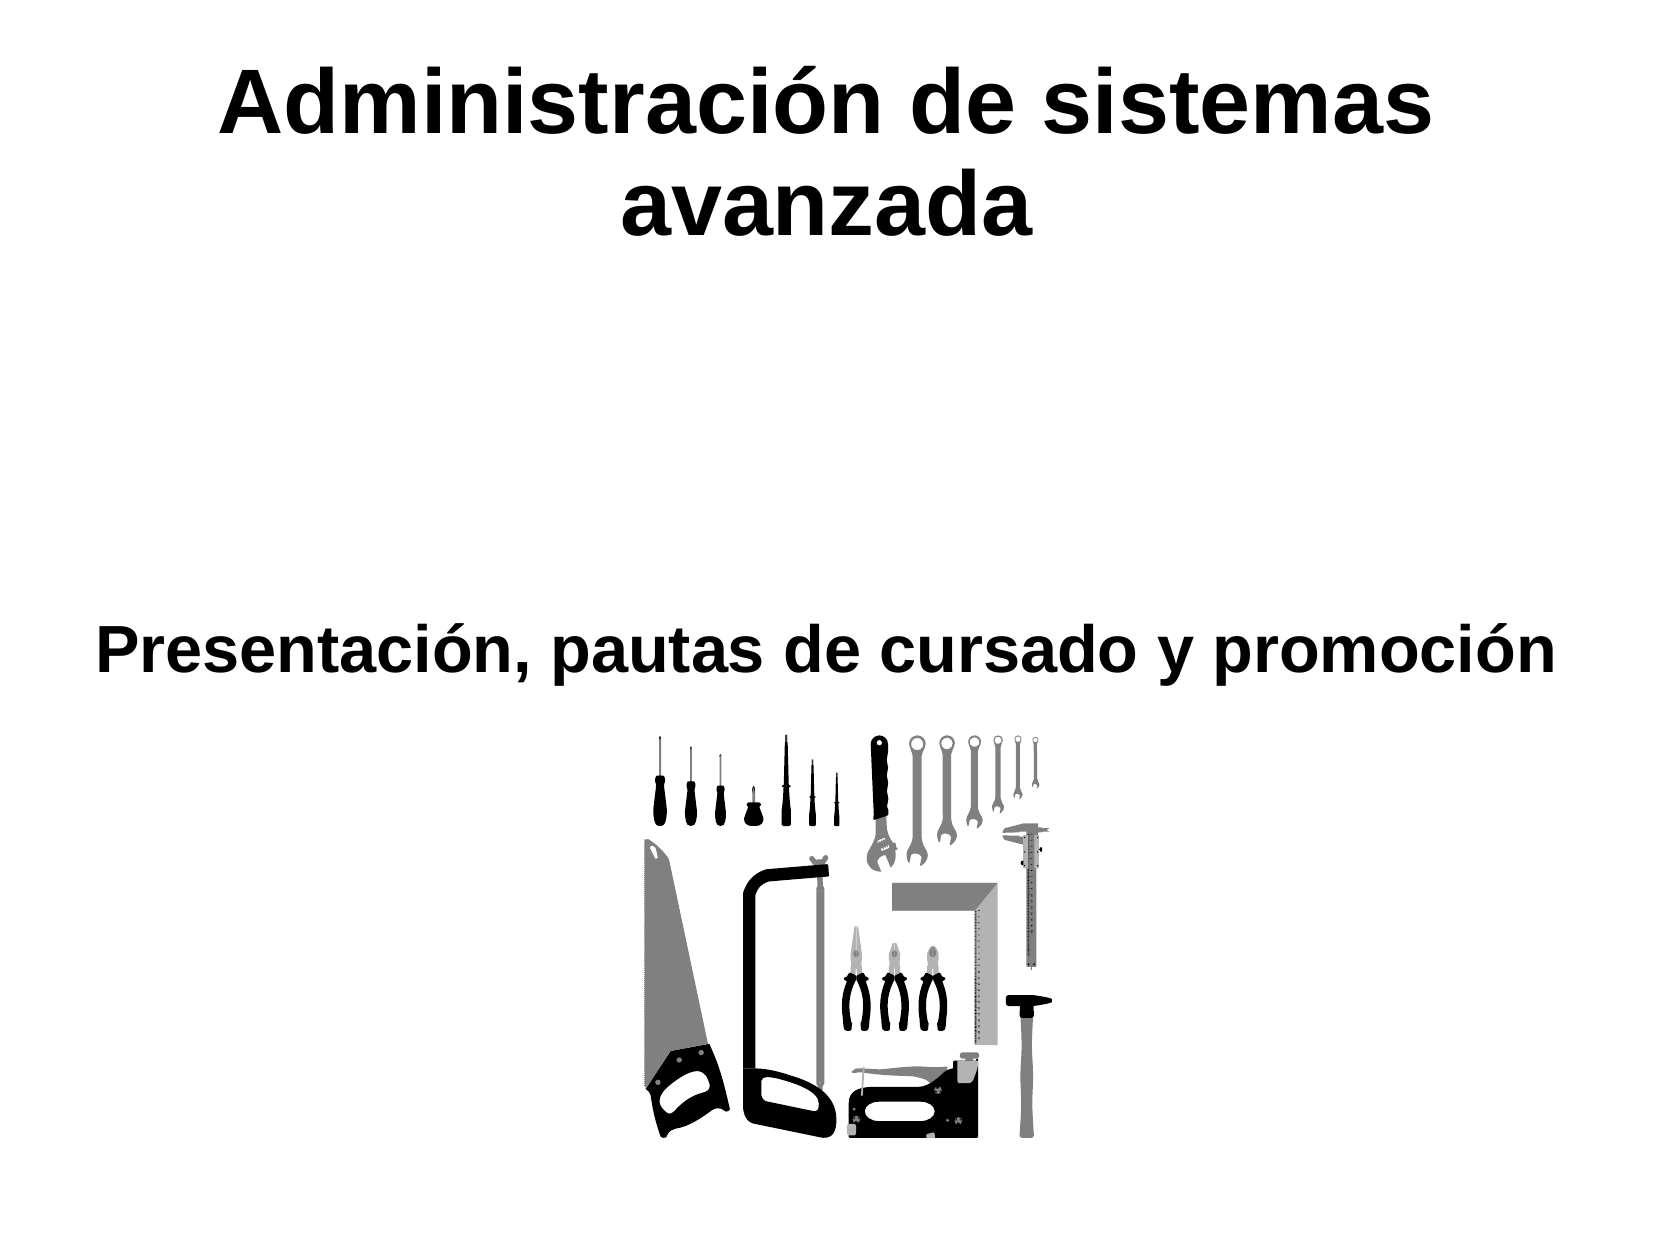

# Administración de sistemas avanzada
Presentación, pautas de cursado y promoción